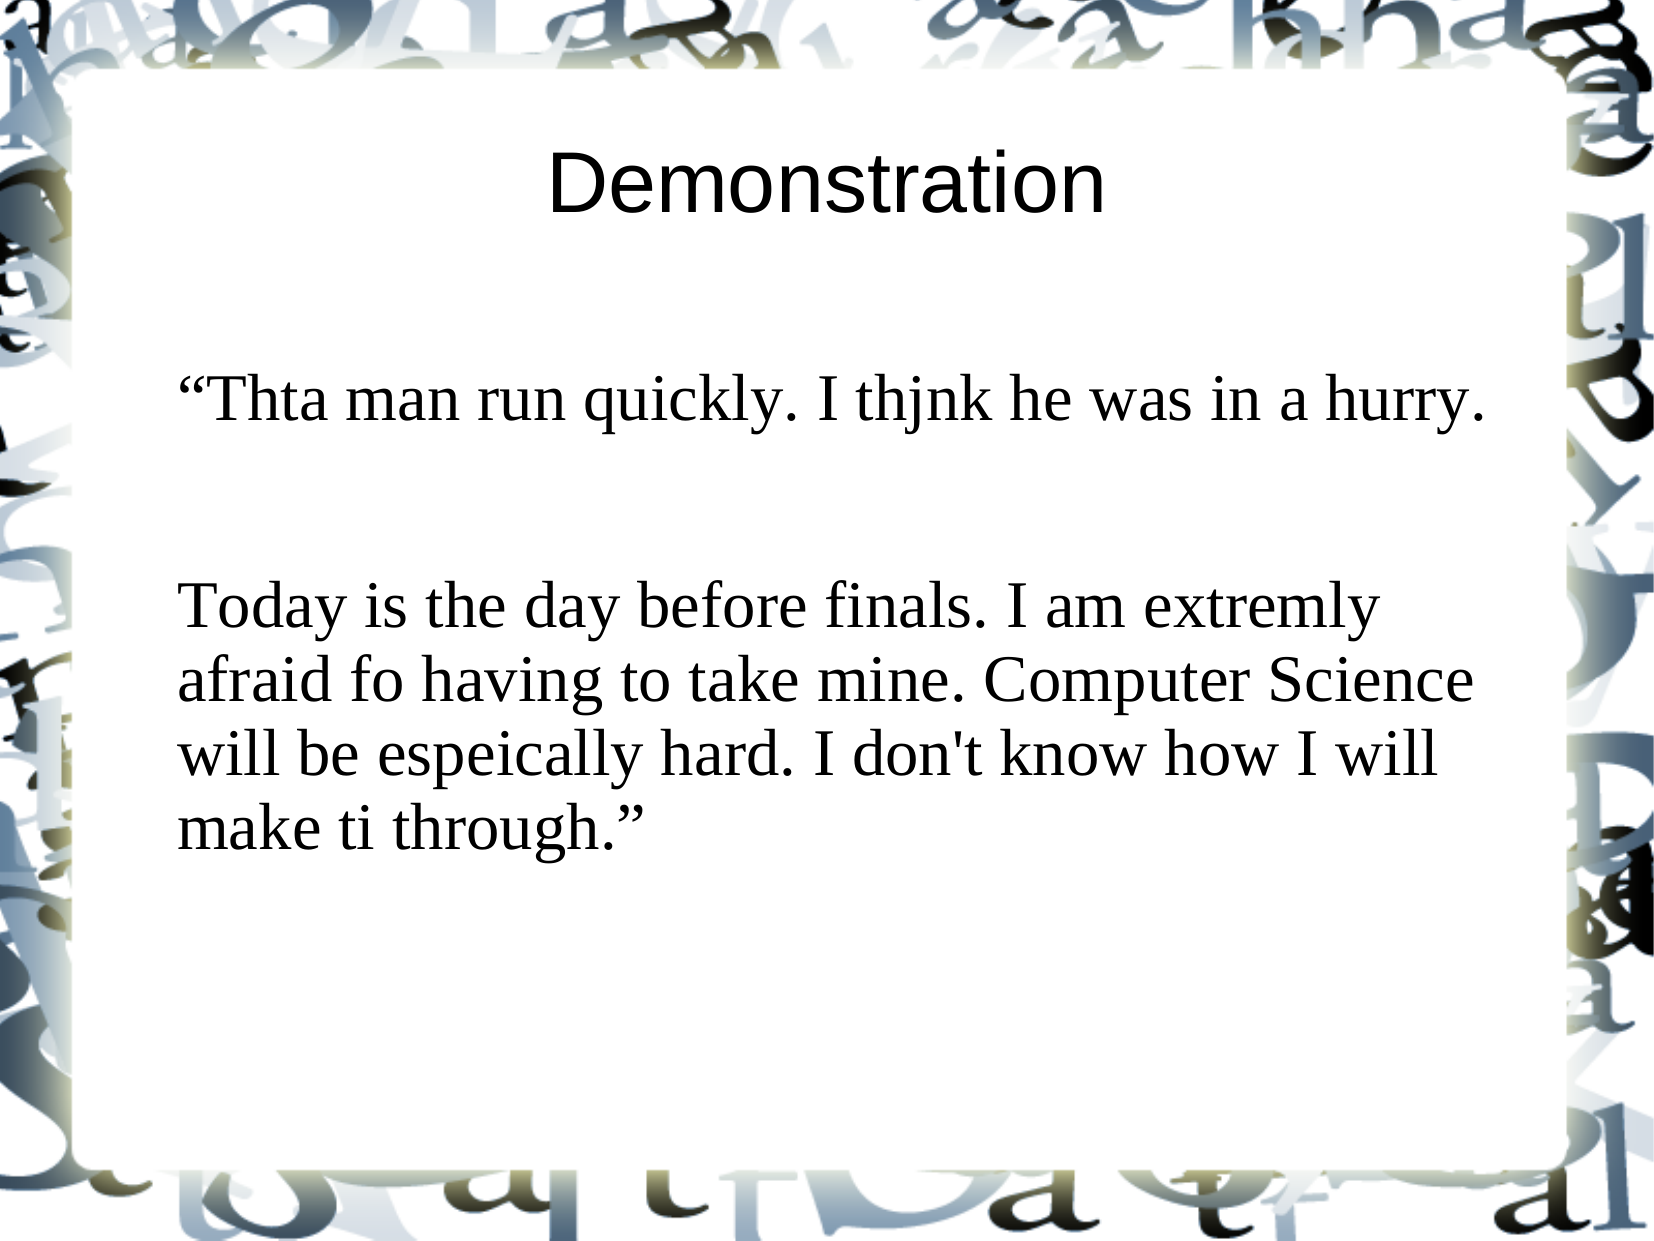

# Demonstration
“Thta man run quickly. I thjnk he was in a hurry.
Today is the day before finals. I am extremly afraid fo having to take mine. Computer Science will be espeically hard. I don't know how I will make ti through.”